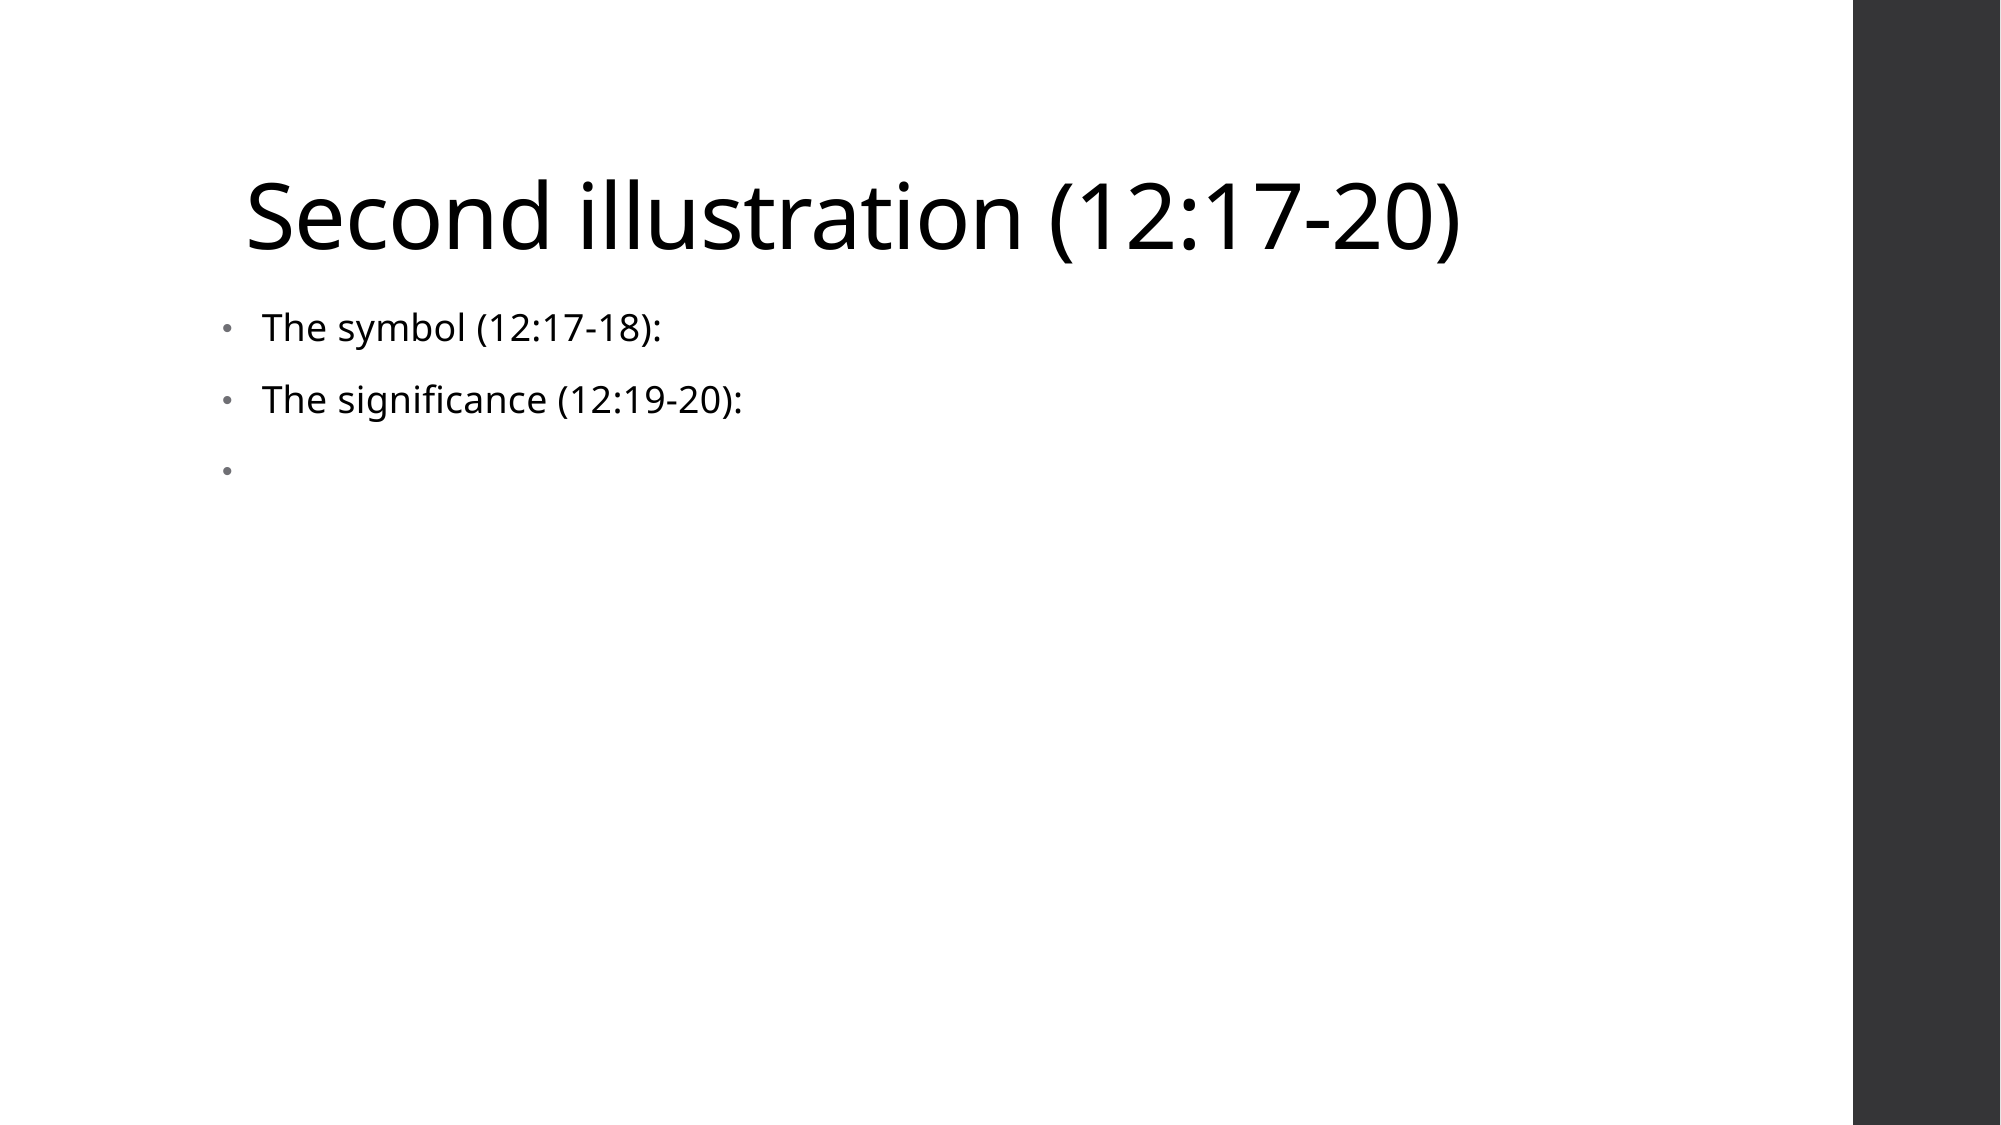

# Second illustration (12:17-20)
 The symbol (12:17-18):
 The significance (12:19-20):